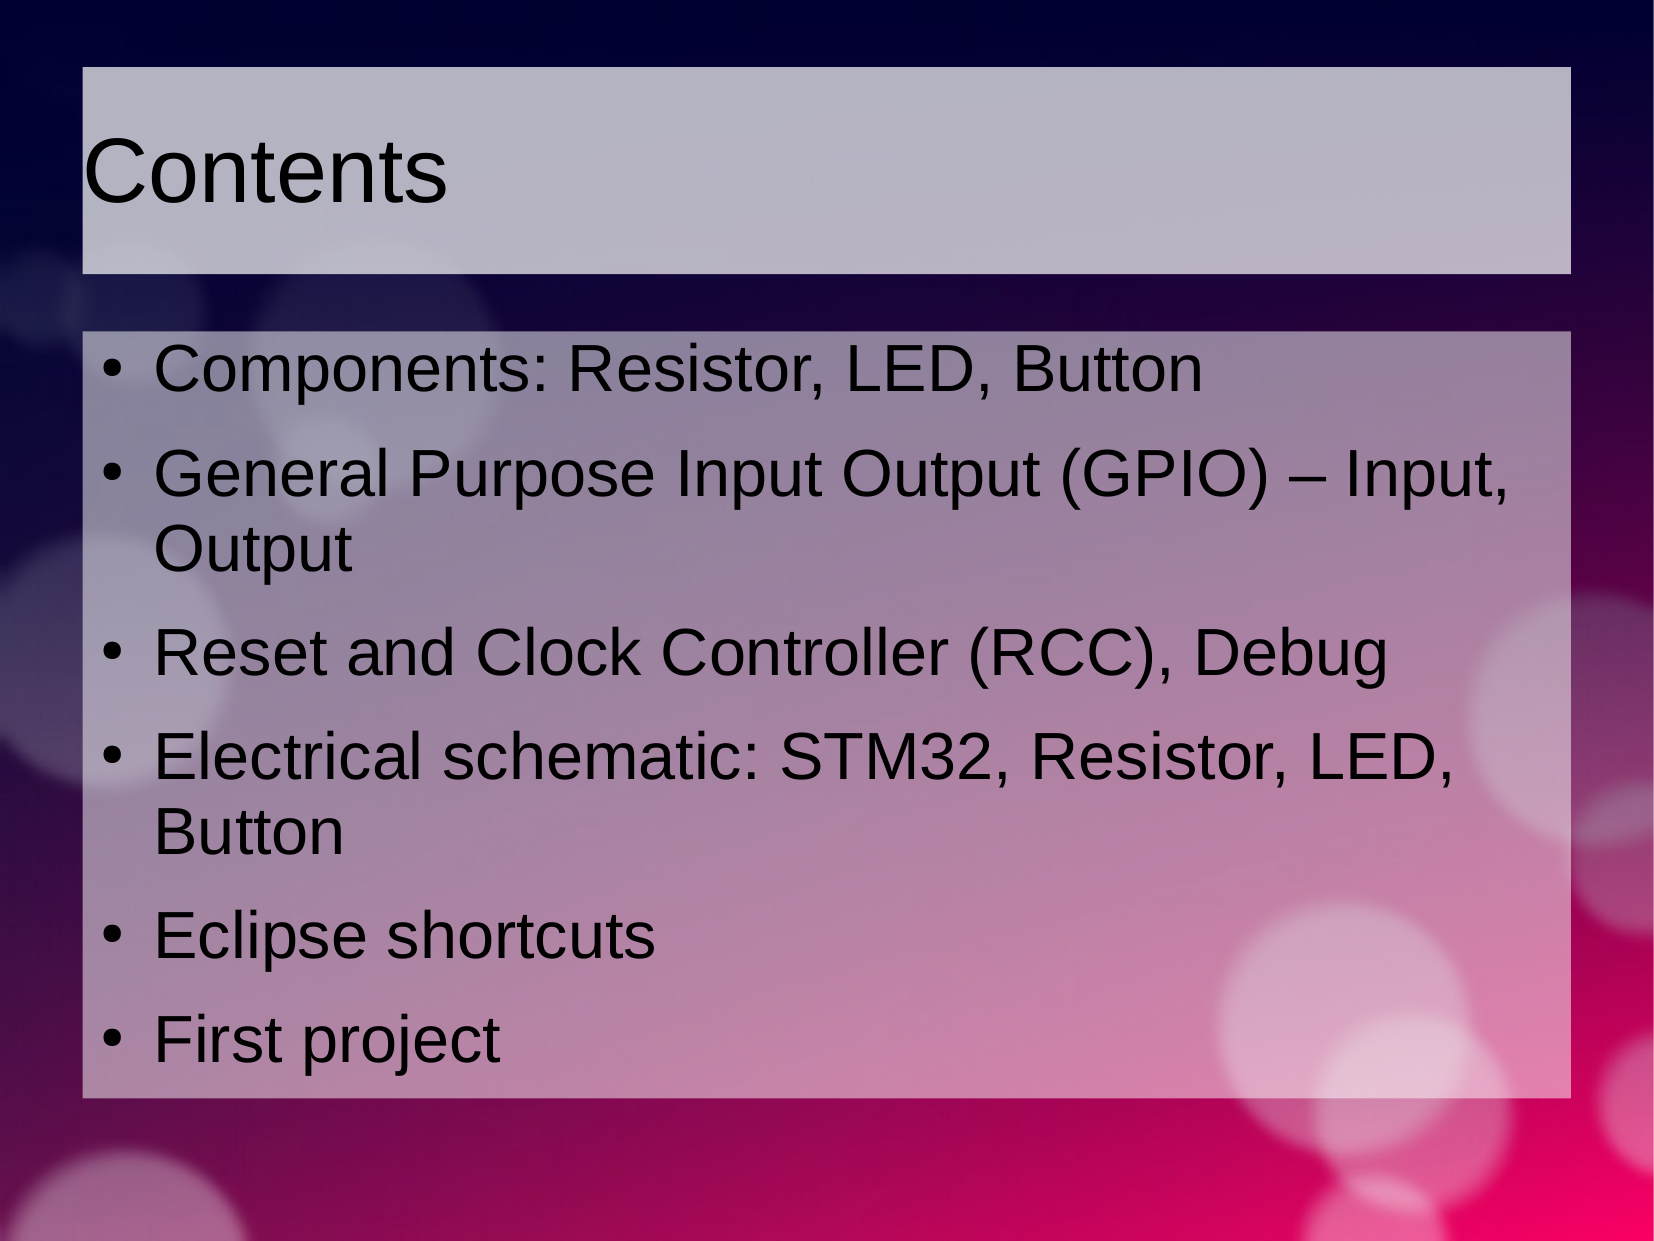

# Contents
Components: Resistor, LED, Button
General Purpose Input Output (GPIO) – Input, Output
Reset and Clock Controller (RCC), Debug
Electrical schematic: STM32, Resistor, LED, Button
Eclipse shortcuts
First project